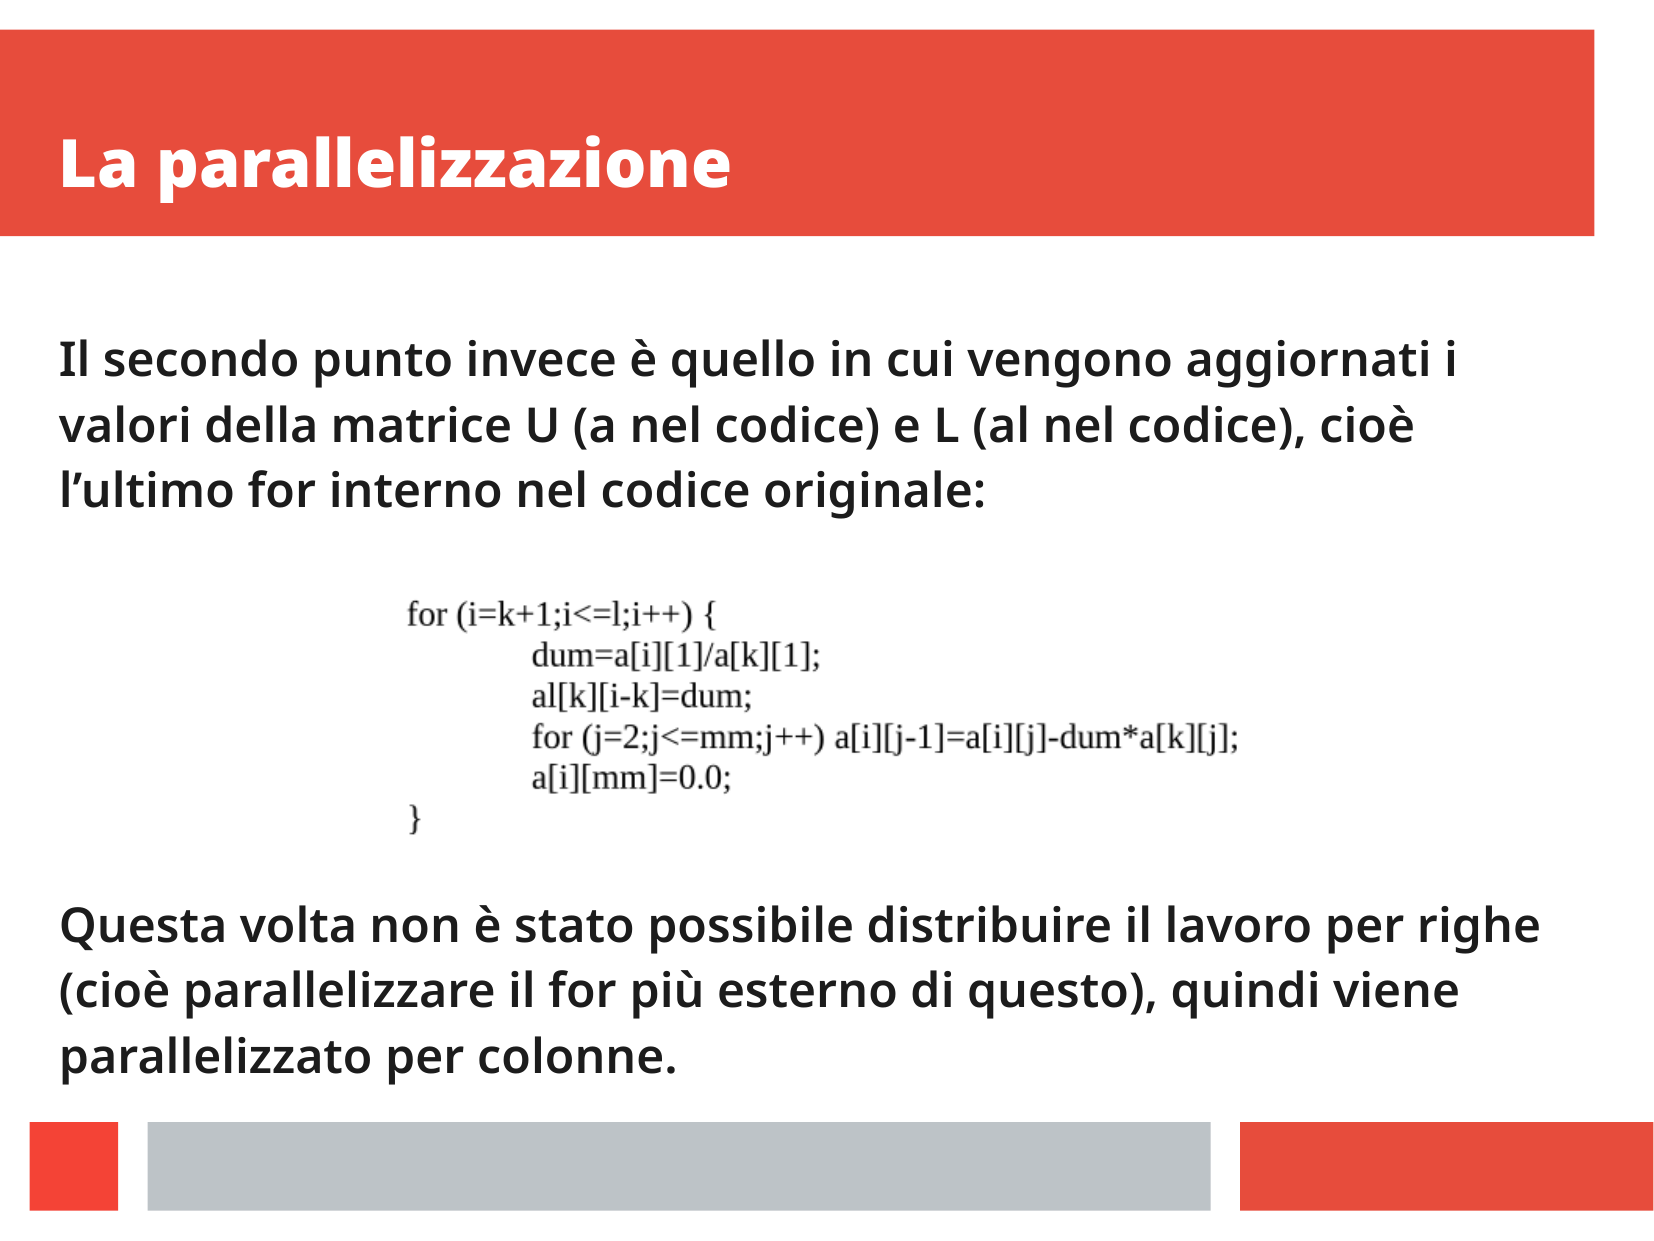

# La parallelizzazione
Il secondo punto invece è quello in cui vengono aggiornati i valori della matrice U (a nel codice) e L (al nel codice), cioè l’ultimo for interno nel codice originale:
Questa volta non è stato possibile distribuire il lavoro per righe (cioè parallelizzare il for più esterno di questo), quindi viene parallelizzato per colonne.